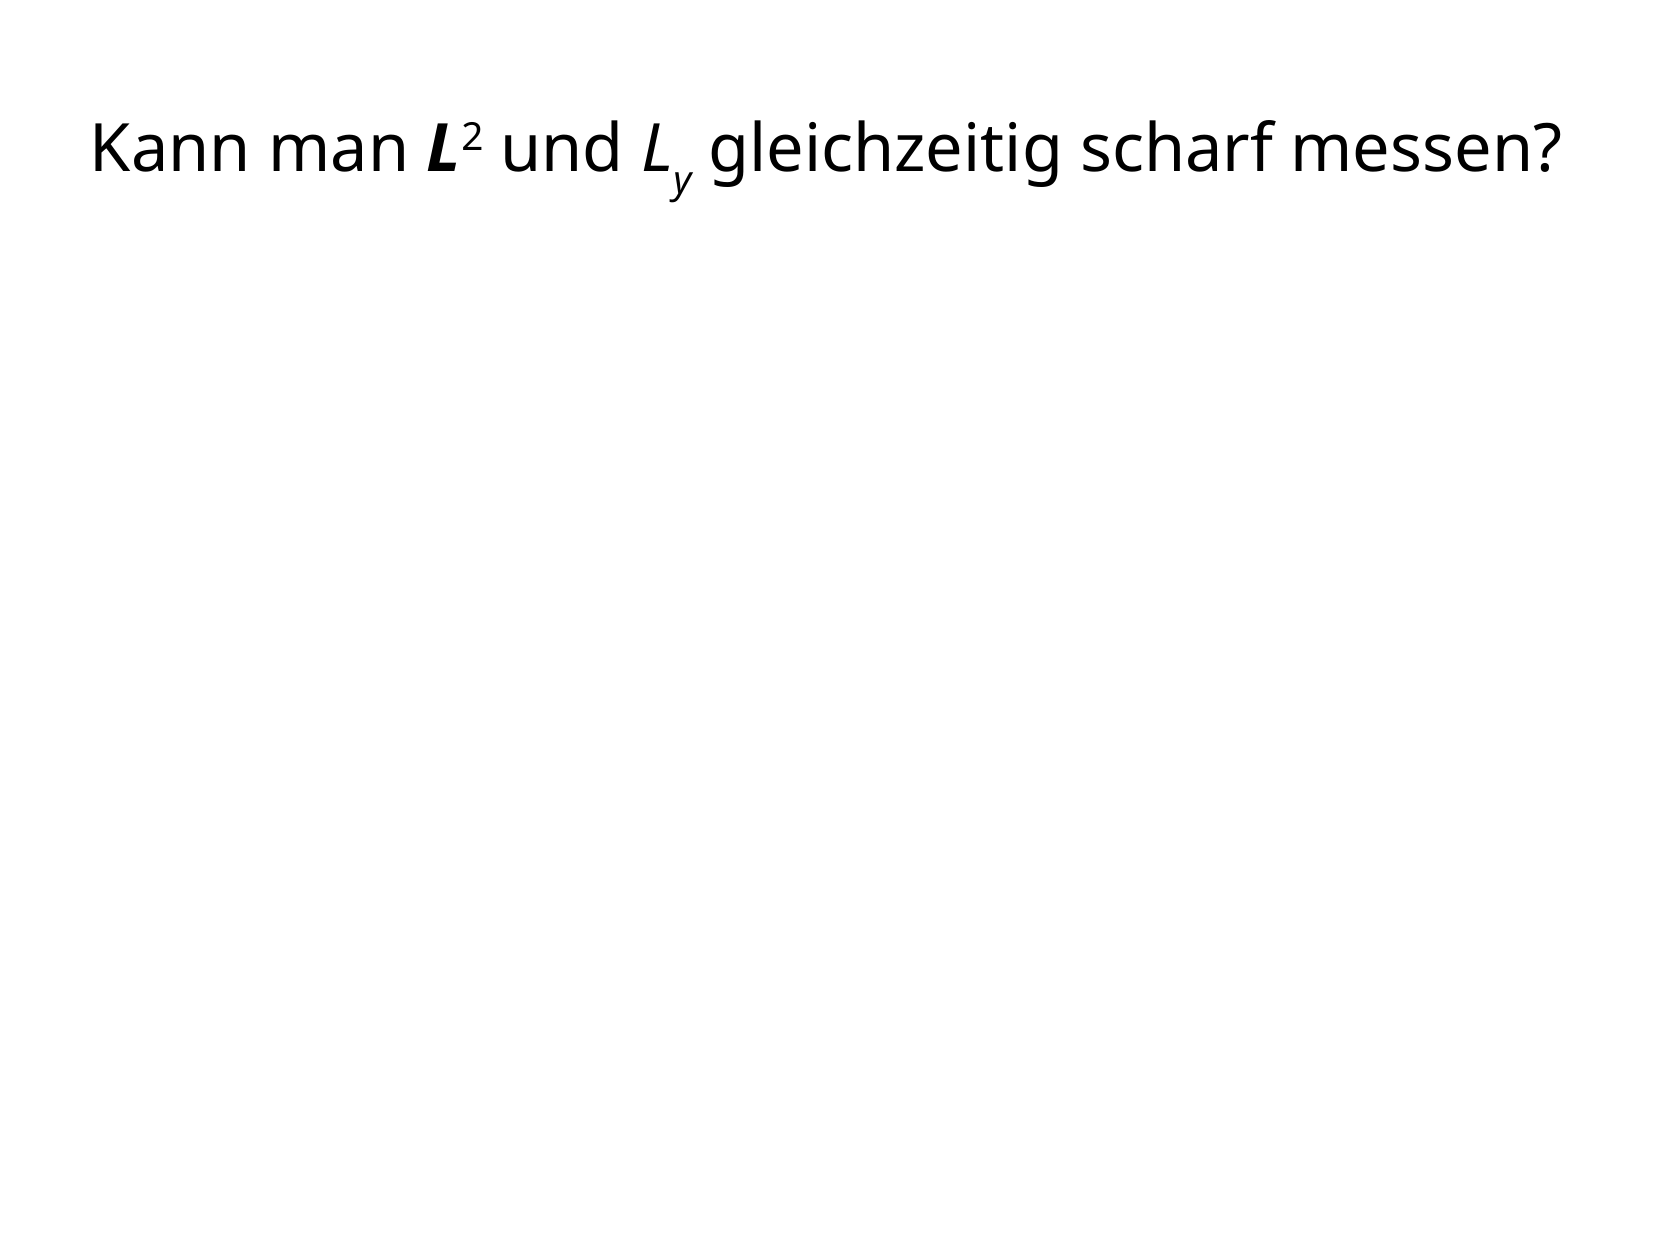

# Kann man L2 und Ly gleichzeitig scharf messen?